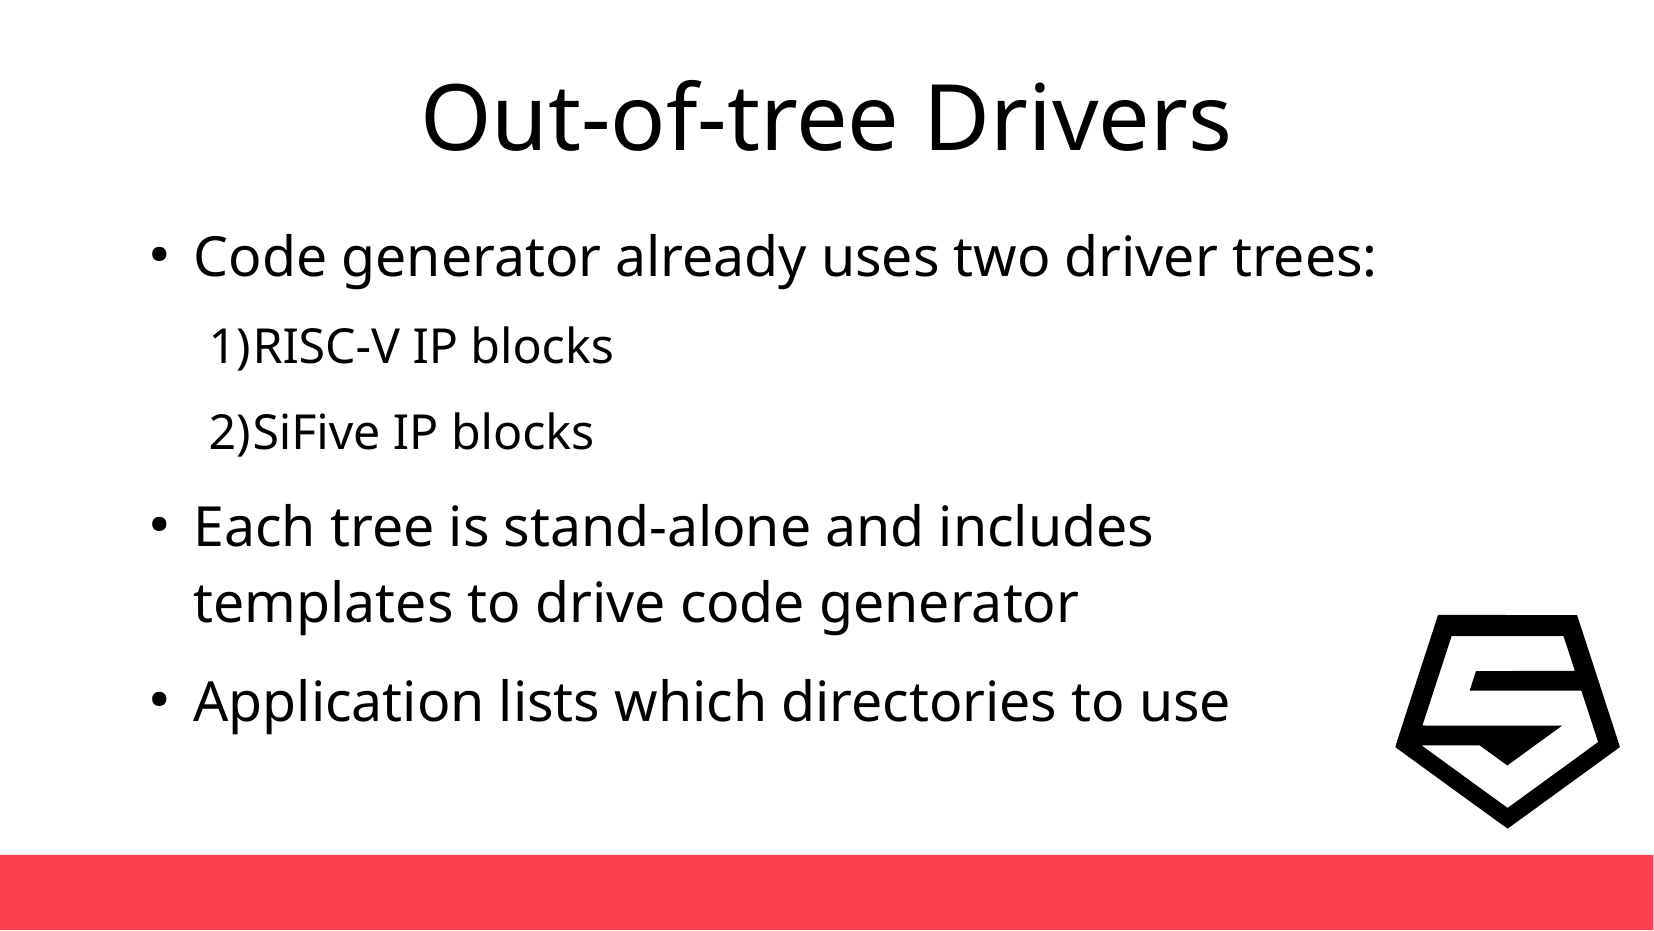

# Out-of-tree Drivers
Code generator already uses two driver trees:
RISC-V IP blocks
SiFive IP blocks
Each tree is stand-alone and includes templates to drive code generator
Application lists which directories to use